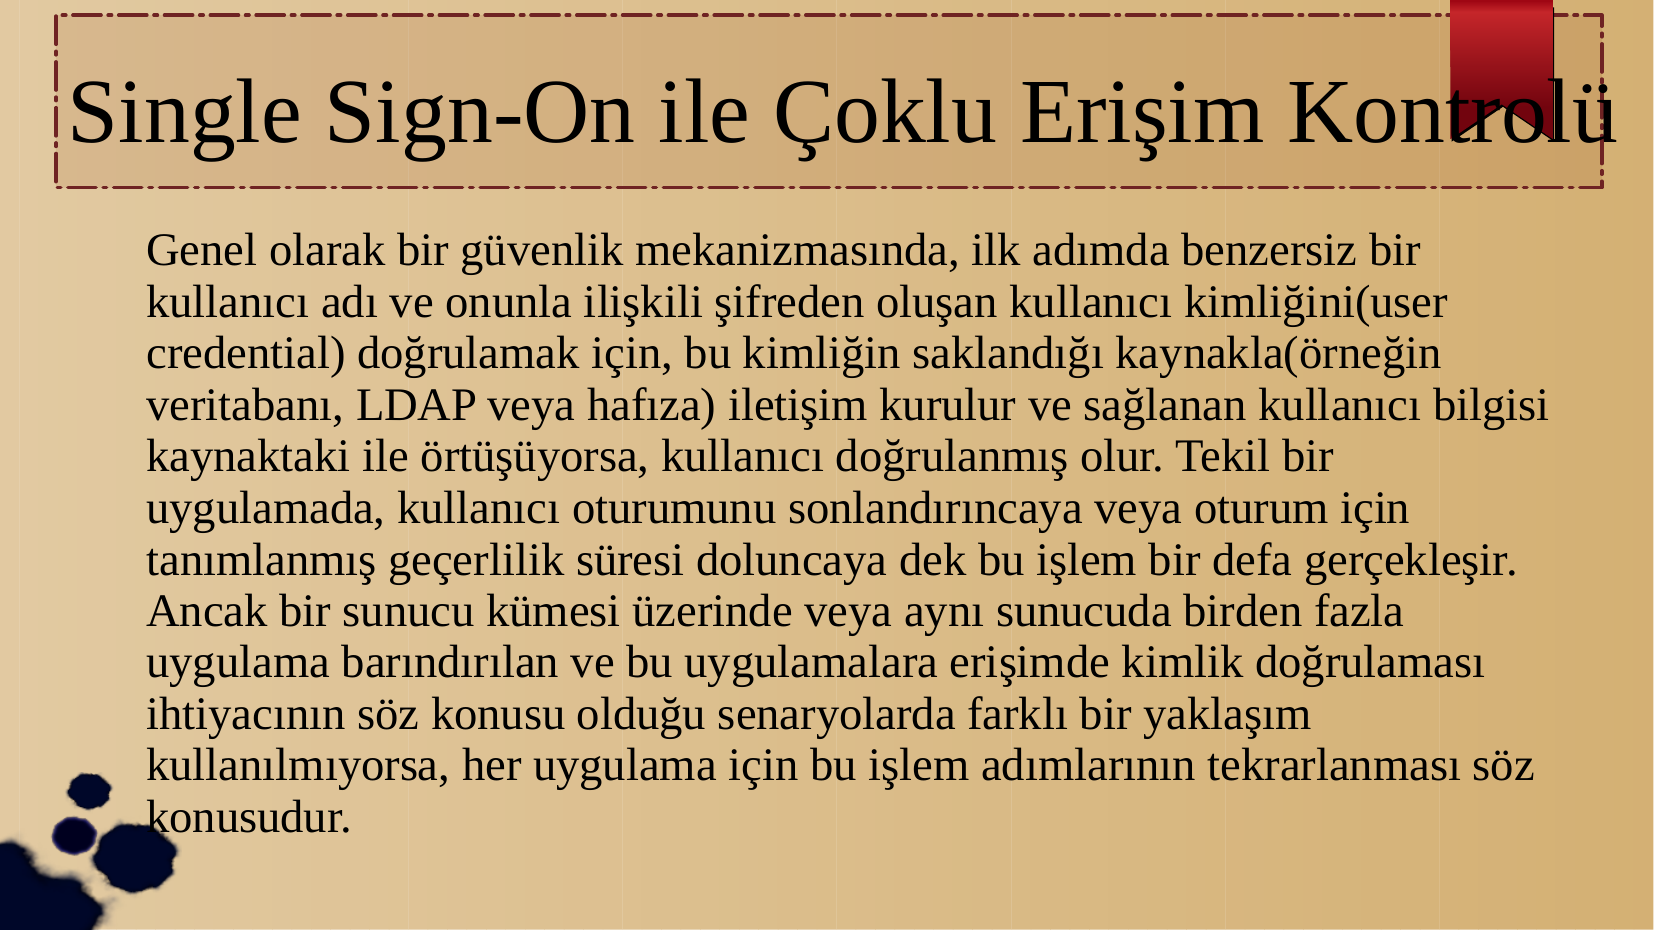

Single Sign-On ile Çoklu Erişim Kontrolü
# Genel olarak bir güvenlik mekanizmasında, ilk adımda benzersiz bir kullanıcı adı ve onunla ilişkili şifreden oluşan kullanıcı kimliğini(user credential) doğrulamak için, bu kimliğin saklandığı kaynakla(örneğin veritabanı, LDAP veya hafıza) iletişim kurulur ve sağlanan kullanıcı bilgisi kaynaktaki ile örtüşüyorsa, kullanıcı doğrulanmış olur. Tekil bir uygulamada, kullanıcı oturumunu sonlandırıncaya veya oturum için tanımlanmış geçerlilik süresi doluncaya dek bu işlem bir defa gerçekleşir. Ancak bir sunucu kümesi üzerinde veya aynı sunucuda birden fazla uygulama barındırılan ve bu uygulamalara erişimde kimlik doğrulaması ihtiyacının söz konusu olduğu senaryolarda farklı bir yaklaşım kullanılmıyorsa, her uygulama için bu işlem adımlarının tekrarlanması söz konusudur.